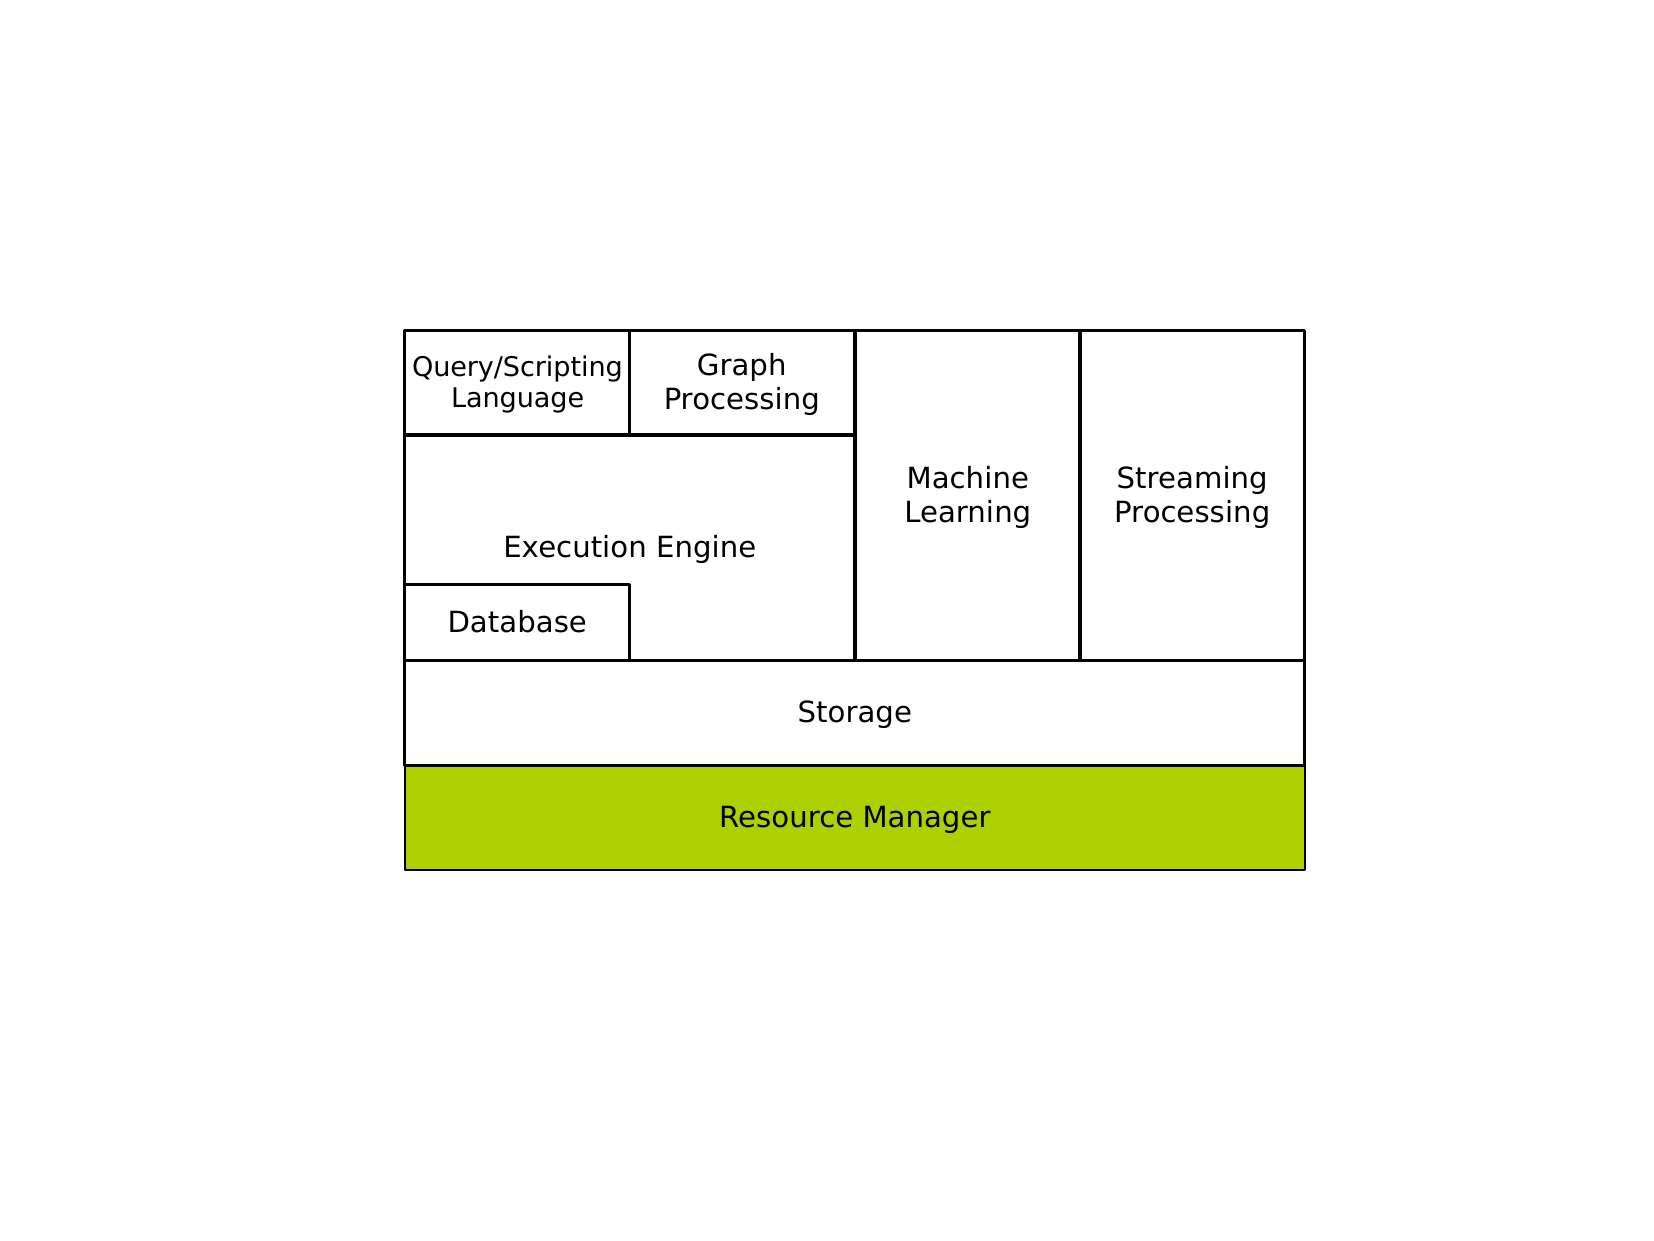

Graph
Processing
Streaming
Processing
Query/Scripting
Language
Machine
Learning
Execution Engine
Database
Storage
Resource Manager